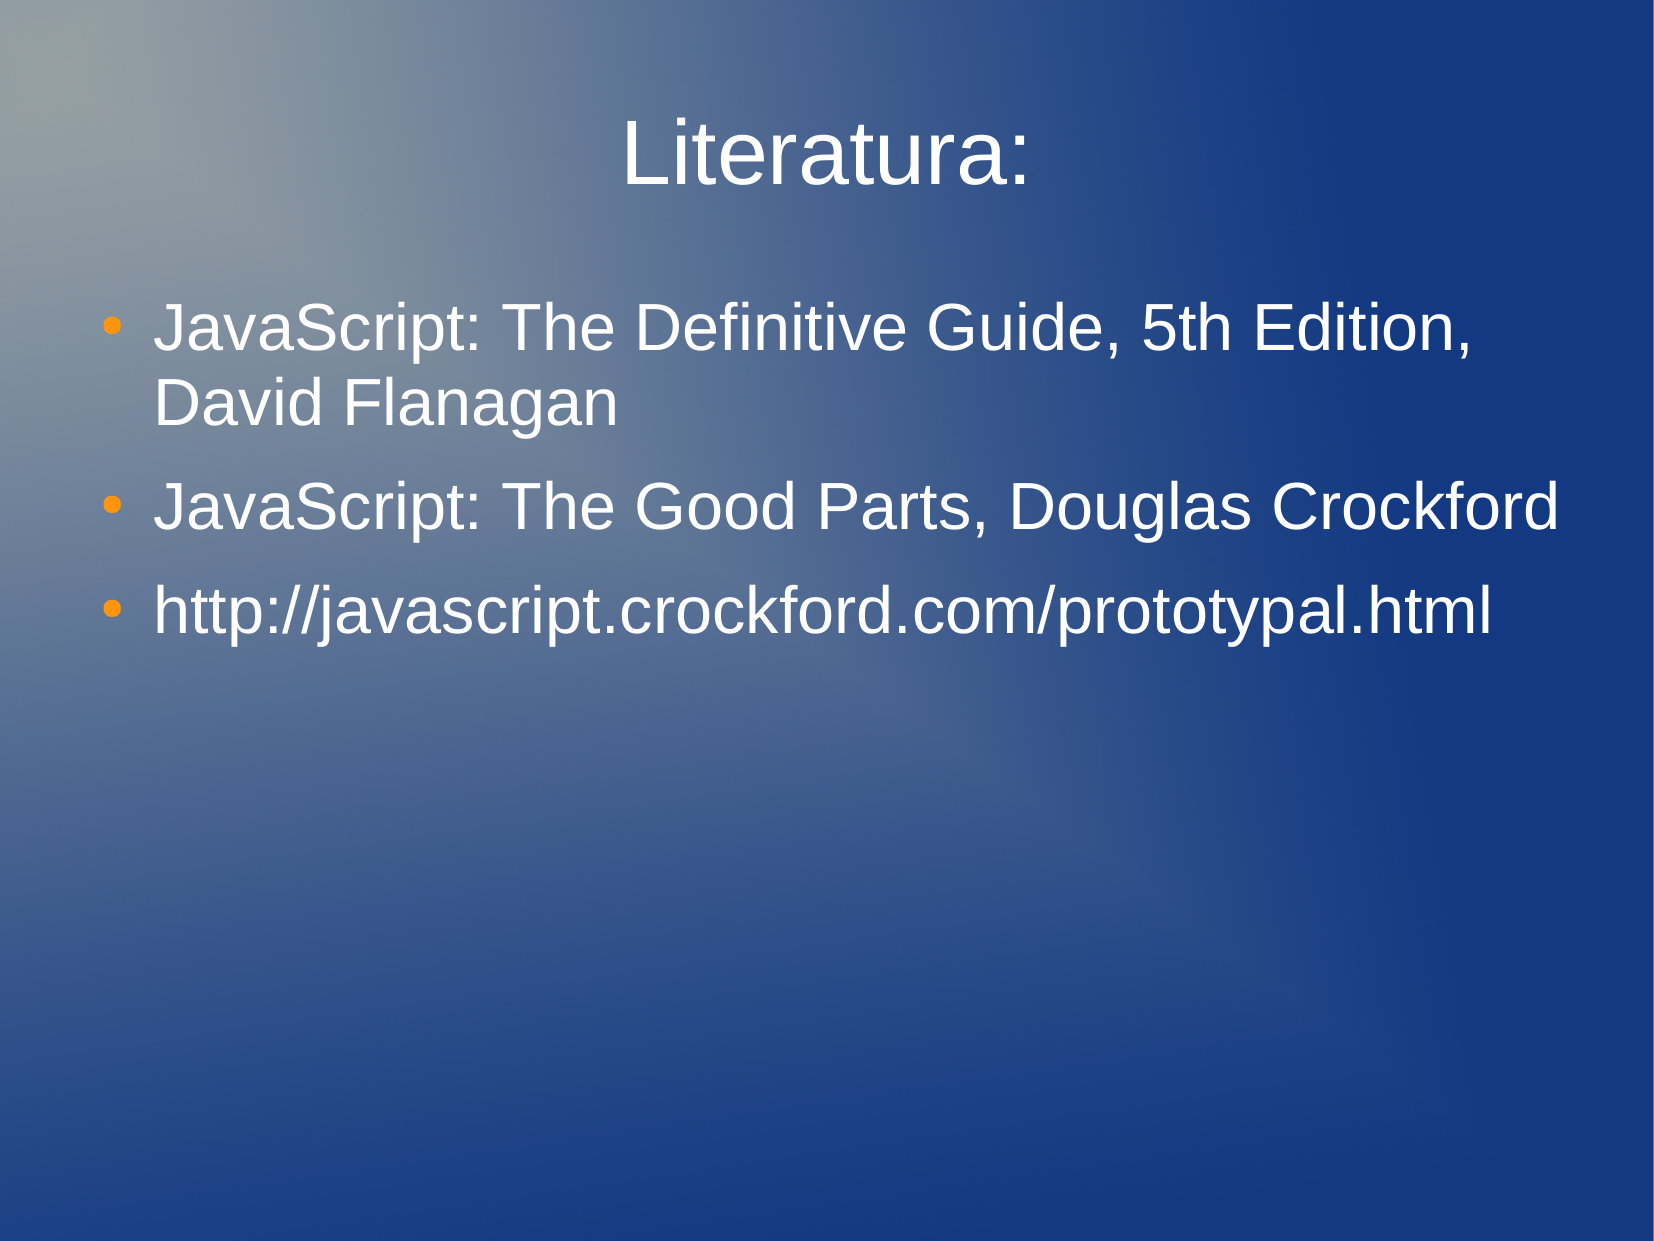

# Literatura:
JavaScript: The Definitive Guide, 5th Edition, David Flanagan
JavaScript: The Good Parts, Douglas Crockford
http://javascript.crockford.com/prototypal.html